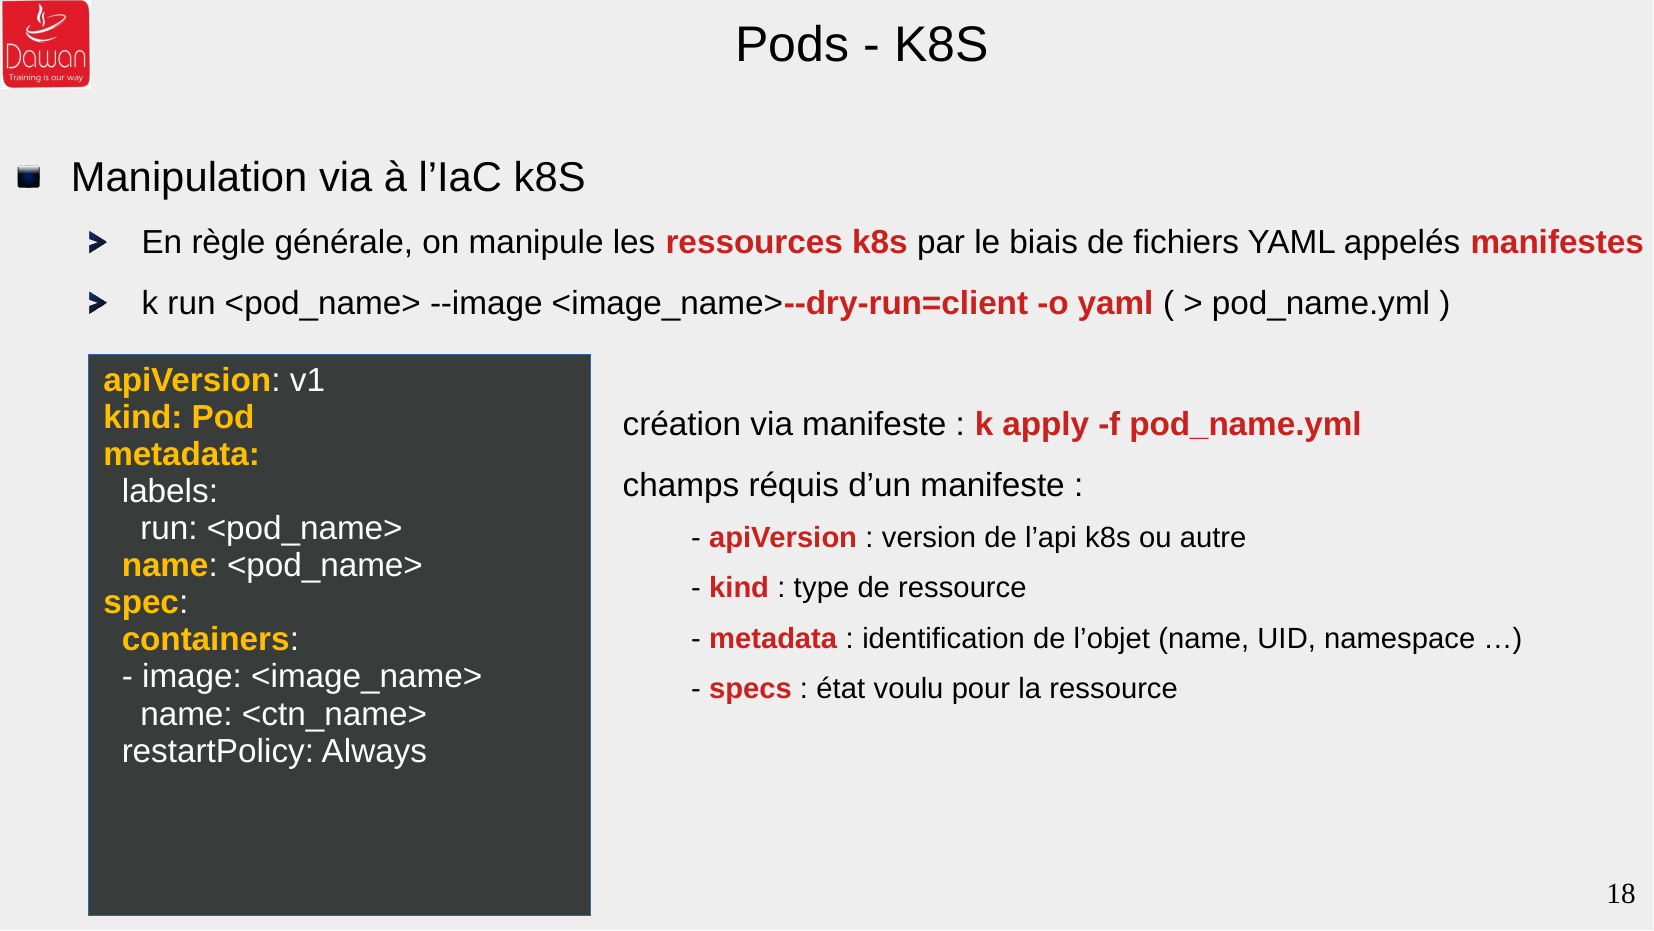

# Pods - K8S
Manipulation via à l’IaC k8S
En règle générale, on manipule les ressources k8s par le biais de fichiers YAML appelés manifestes
k run <pod_name> --image <image_name>--dry-run=client -o yaml ( > pod_name.yml )
 création via manifeste : k apply -f pod_name.yml
 champs réquis d’un manifeste :
 - apiVersion : version de l’api k8s ou autre
 - kind : type de ressource
 - metadata : identification de l’objet (name, UID, namespace …)
 - specs : état voulu pour la ressource
apiVersion: v1
kind: Pod
metadata:
 labels:
 run: <pod_name>
 name: <pod_name>
spec:
 containers:
 - image: <image_name>
 name: <ctn_name>
 restartPolicy: Always
18